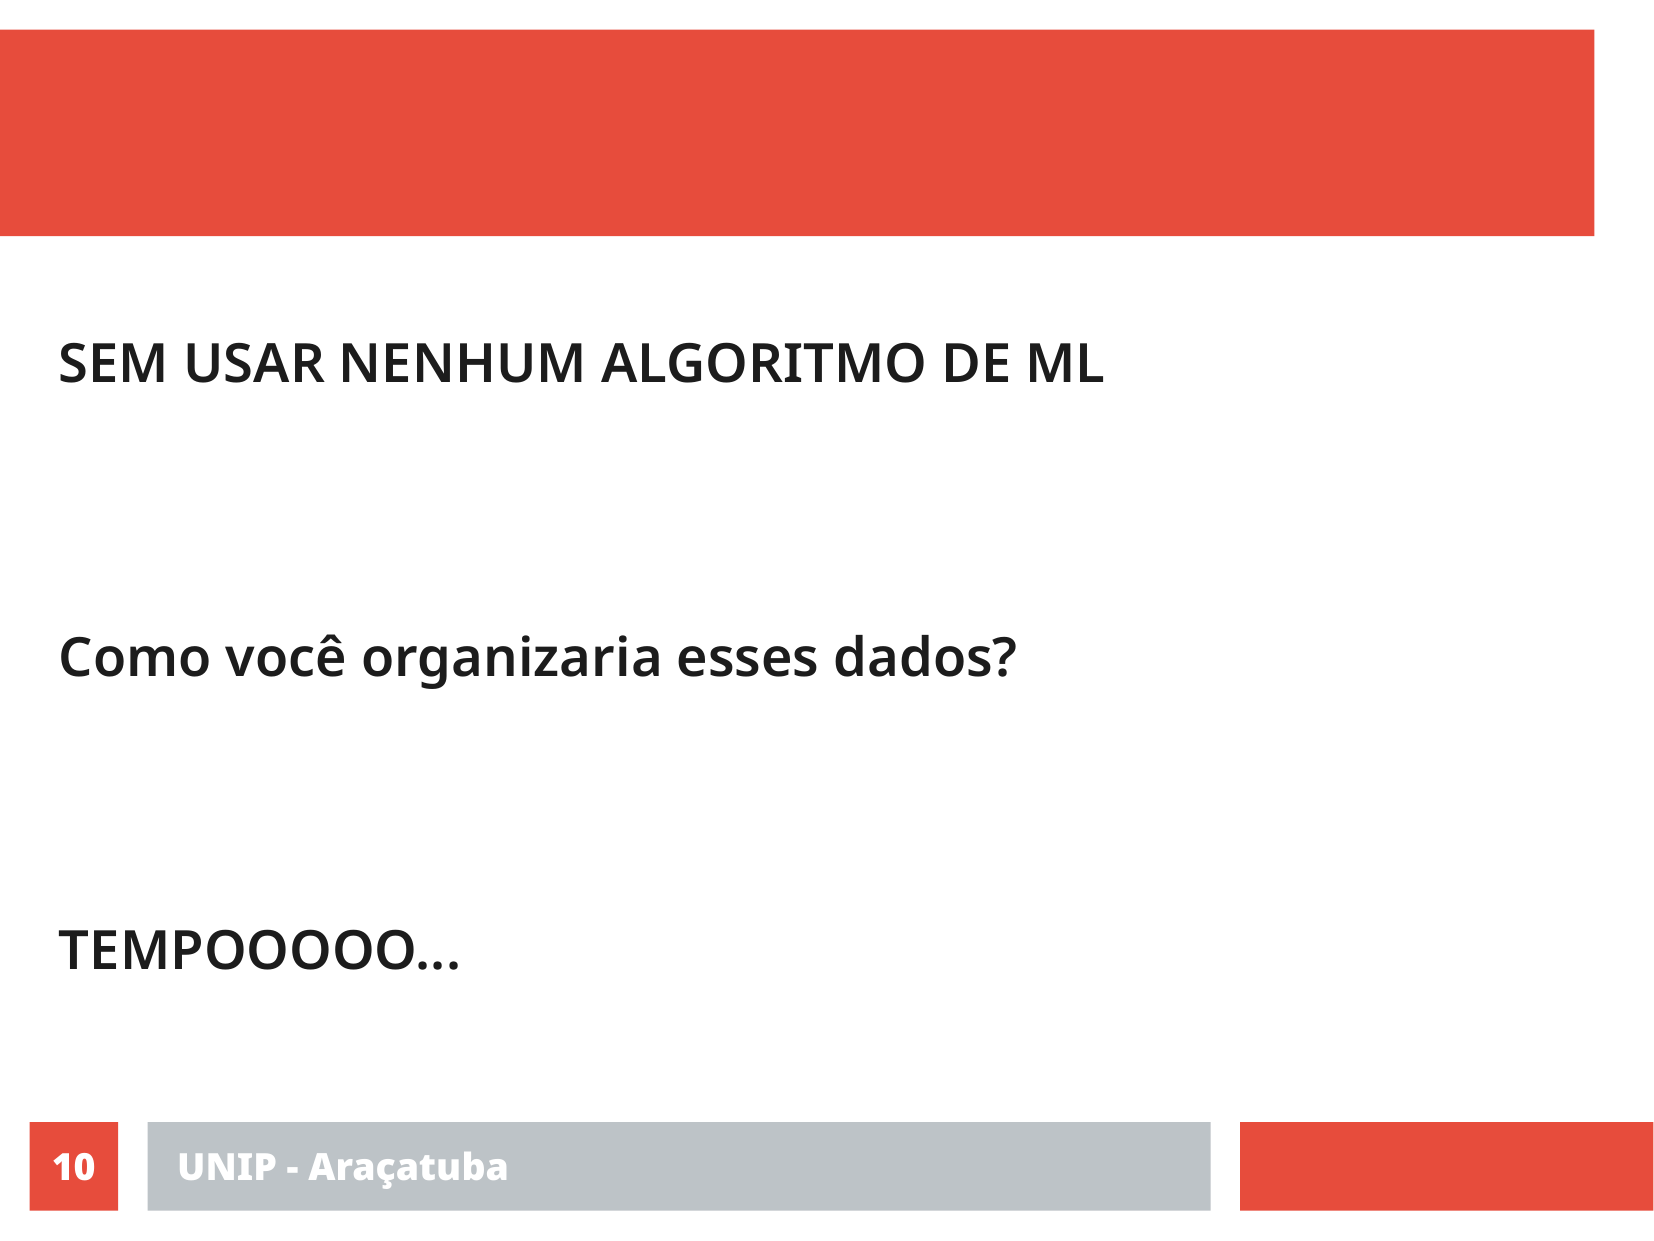

#
SEM USAR NENHUM ALGORITMO DE ML
Como você organizaria esses dados?
TEMPOOOOO...
10
UNIP - Araçatuba